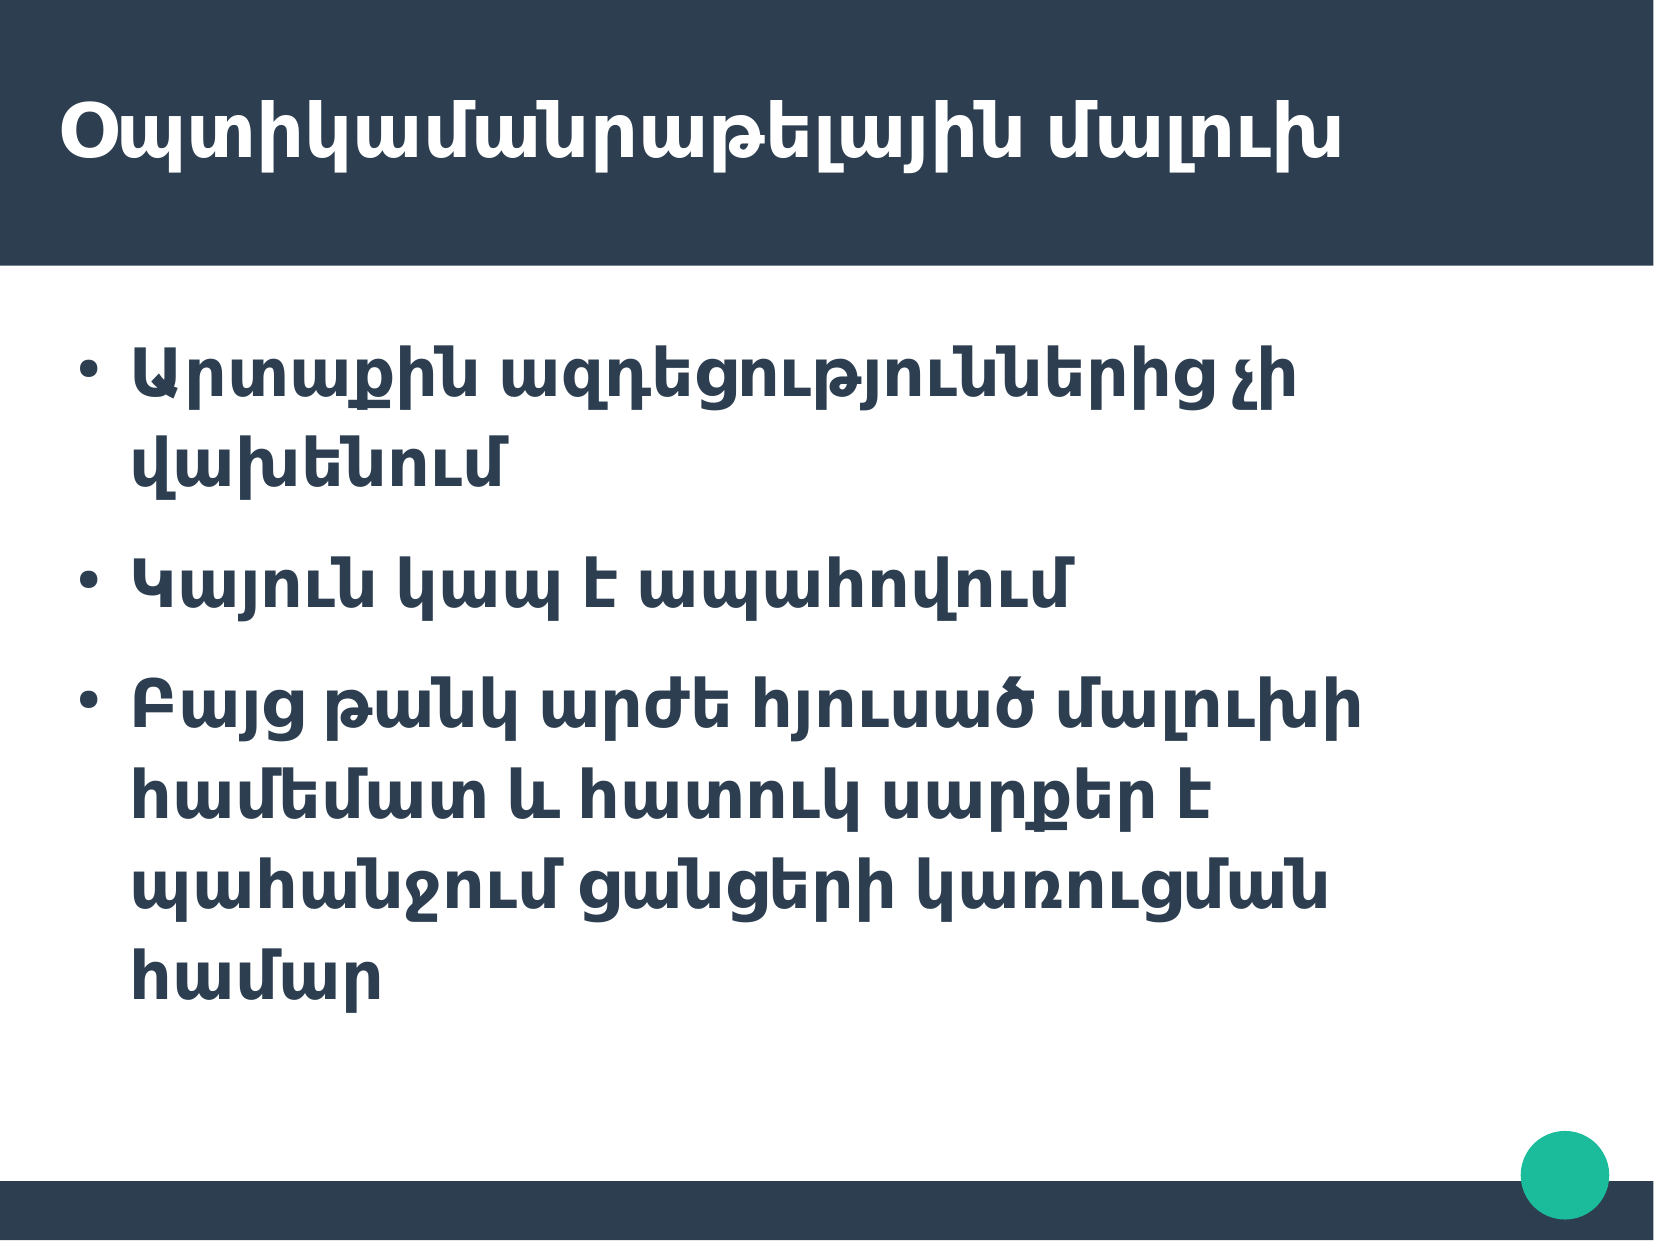

# Օպտիկամանրաթելային մալուխ
Արտաքին ազդեցություններից չի վախենում
Կայուն կապ է ապահովում
Բայց թանկ արժե հյուսած մալուխի համեմատ և հատուկ սարքեր է պահանջում ցանցերի կառուցման համար